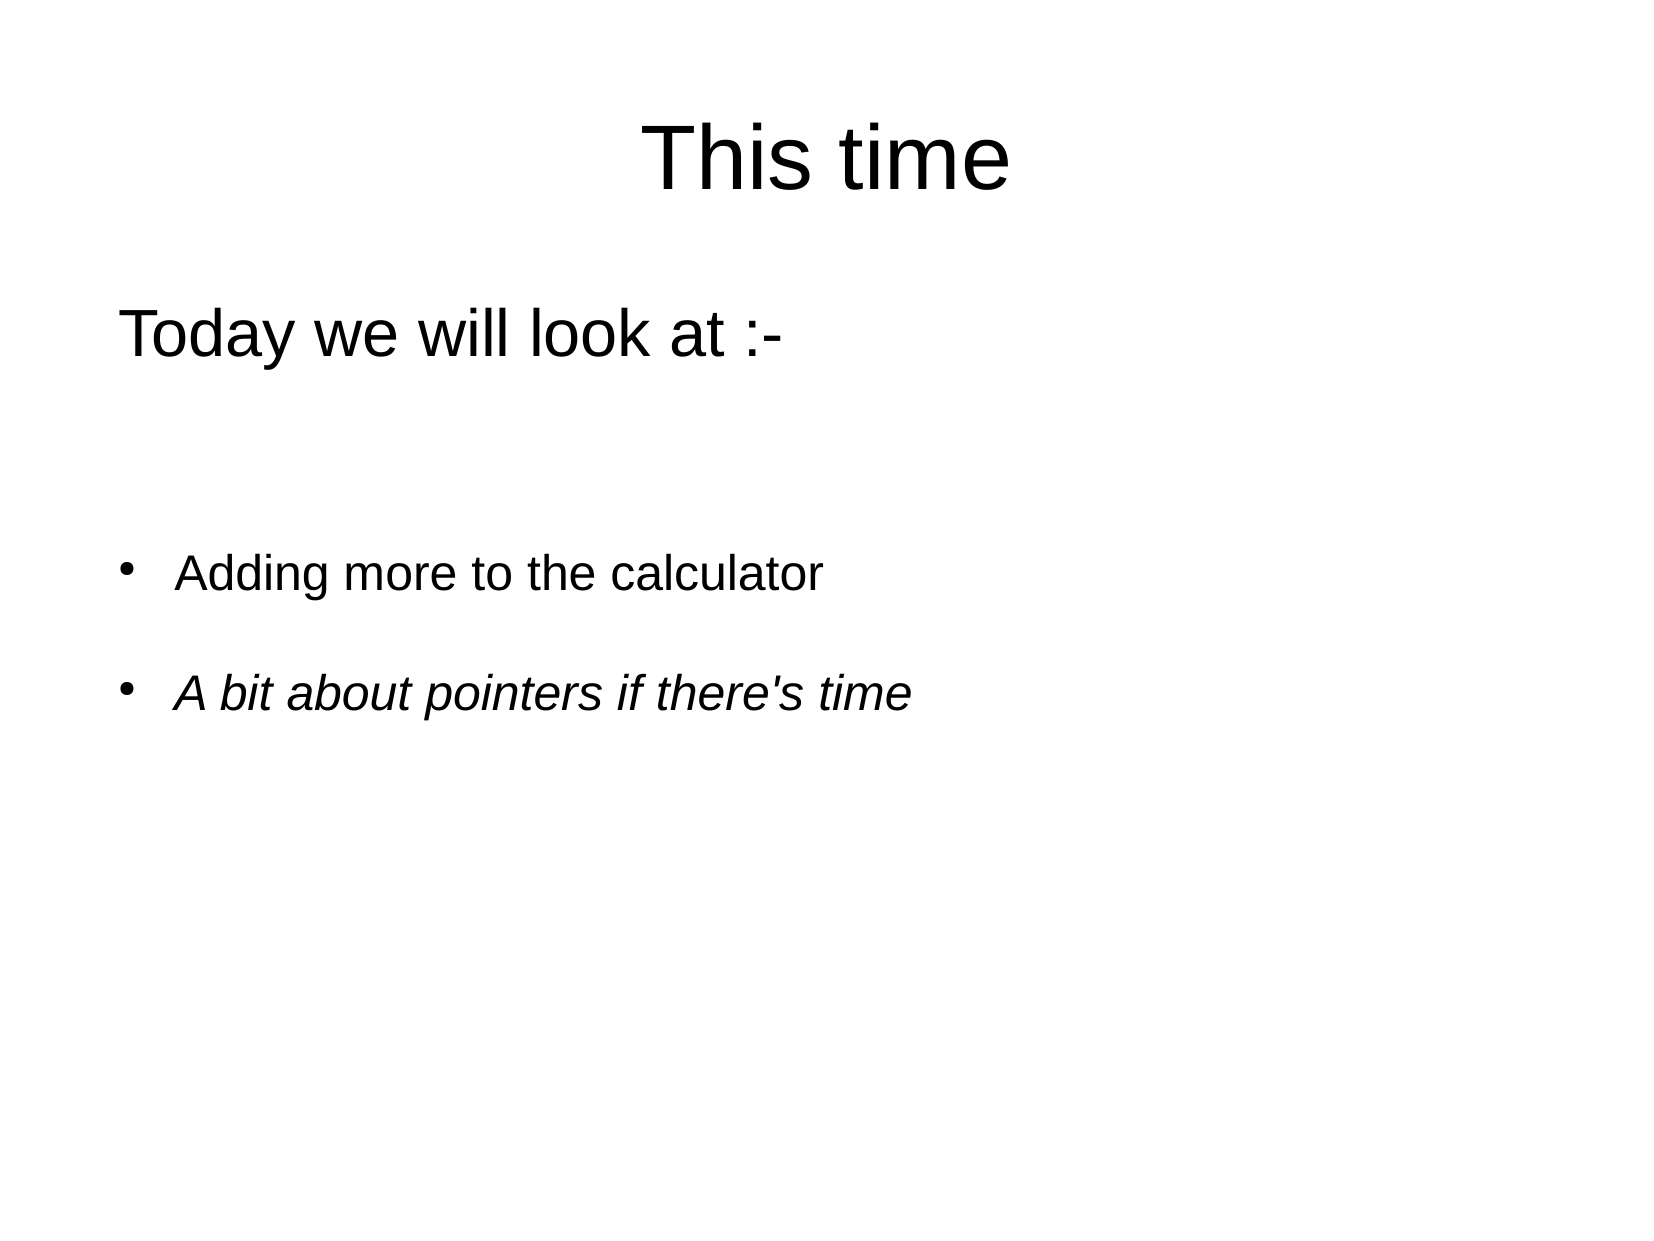

# This time
Today we will look at :-
Adding more to the calculator
A bit about pointers if there's time